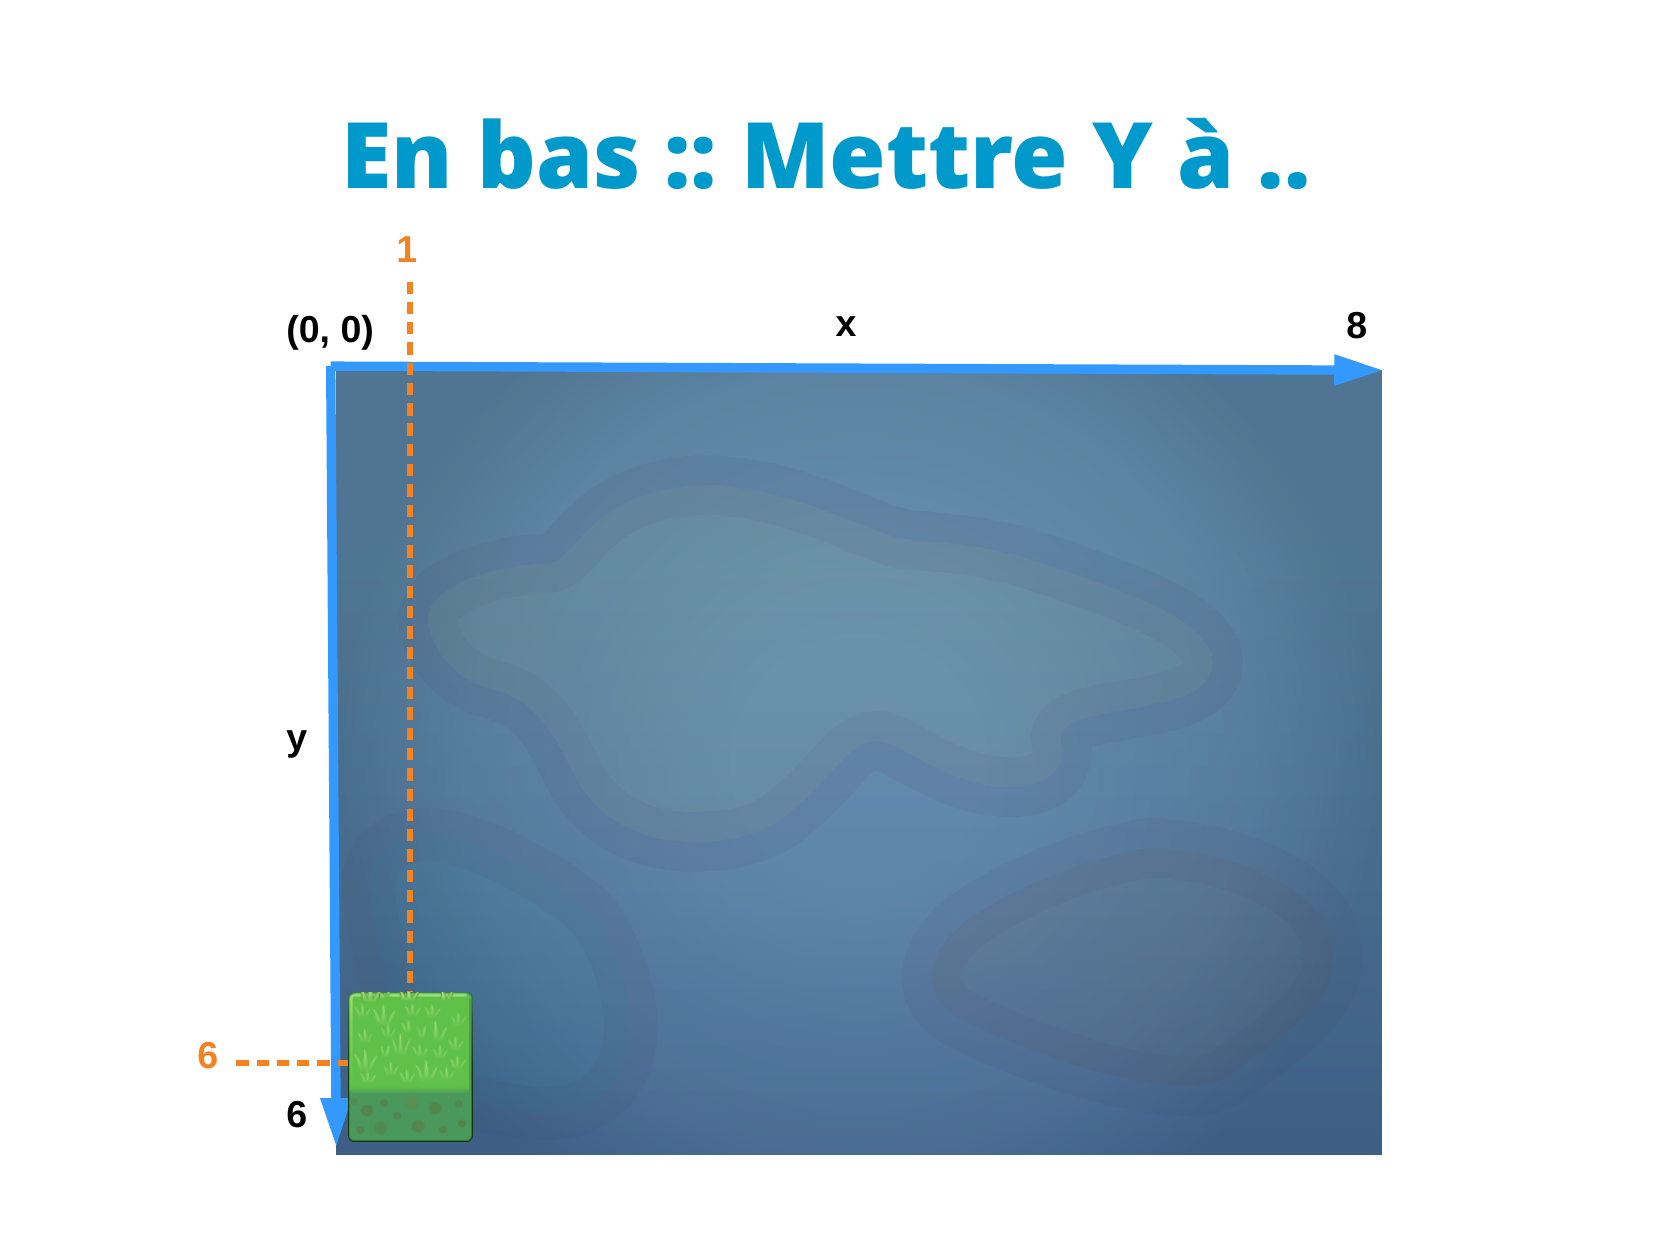

# En bas :: Mettre Y à ..
1
x
8
(0, 0)
y
6
6